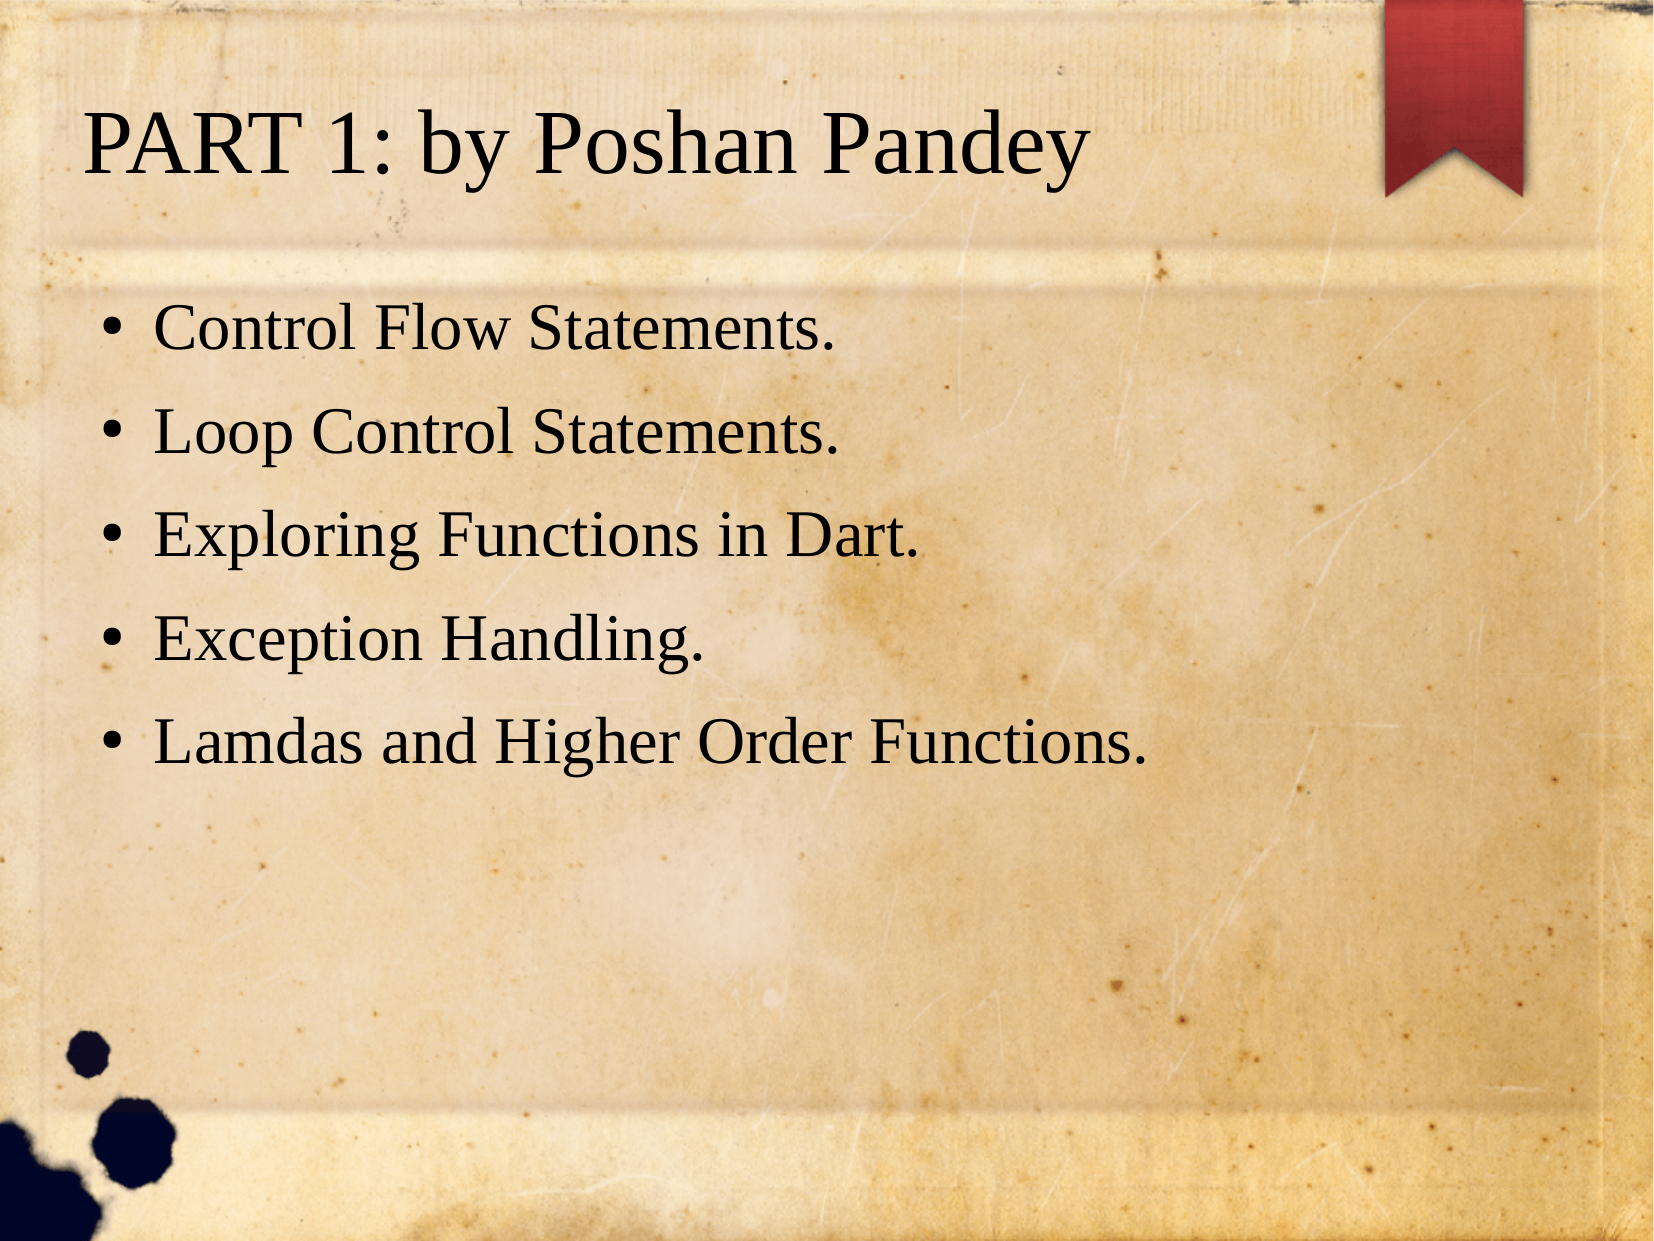

# PART 1: by Poshan Pandey
Control Flow Statements.
Loop Control Statements.
Exploring Functions in Dart.
Exception Handling.
Lamdas and Higher Order Functions.